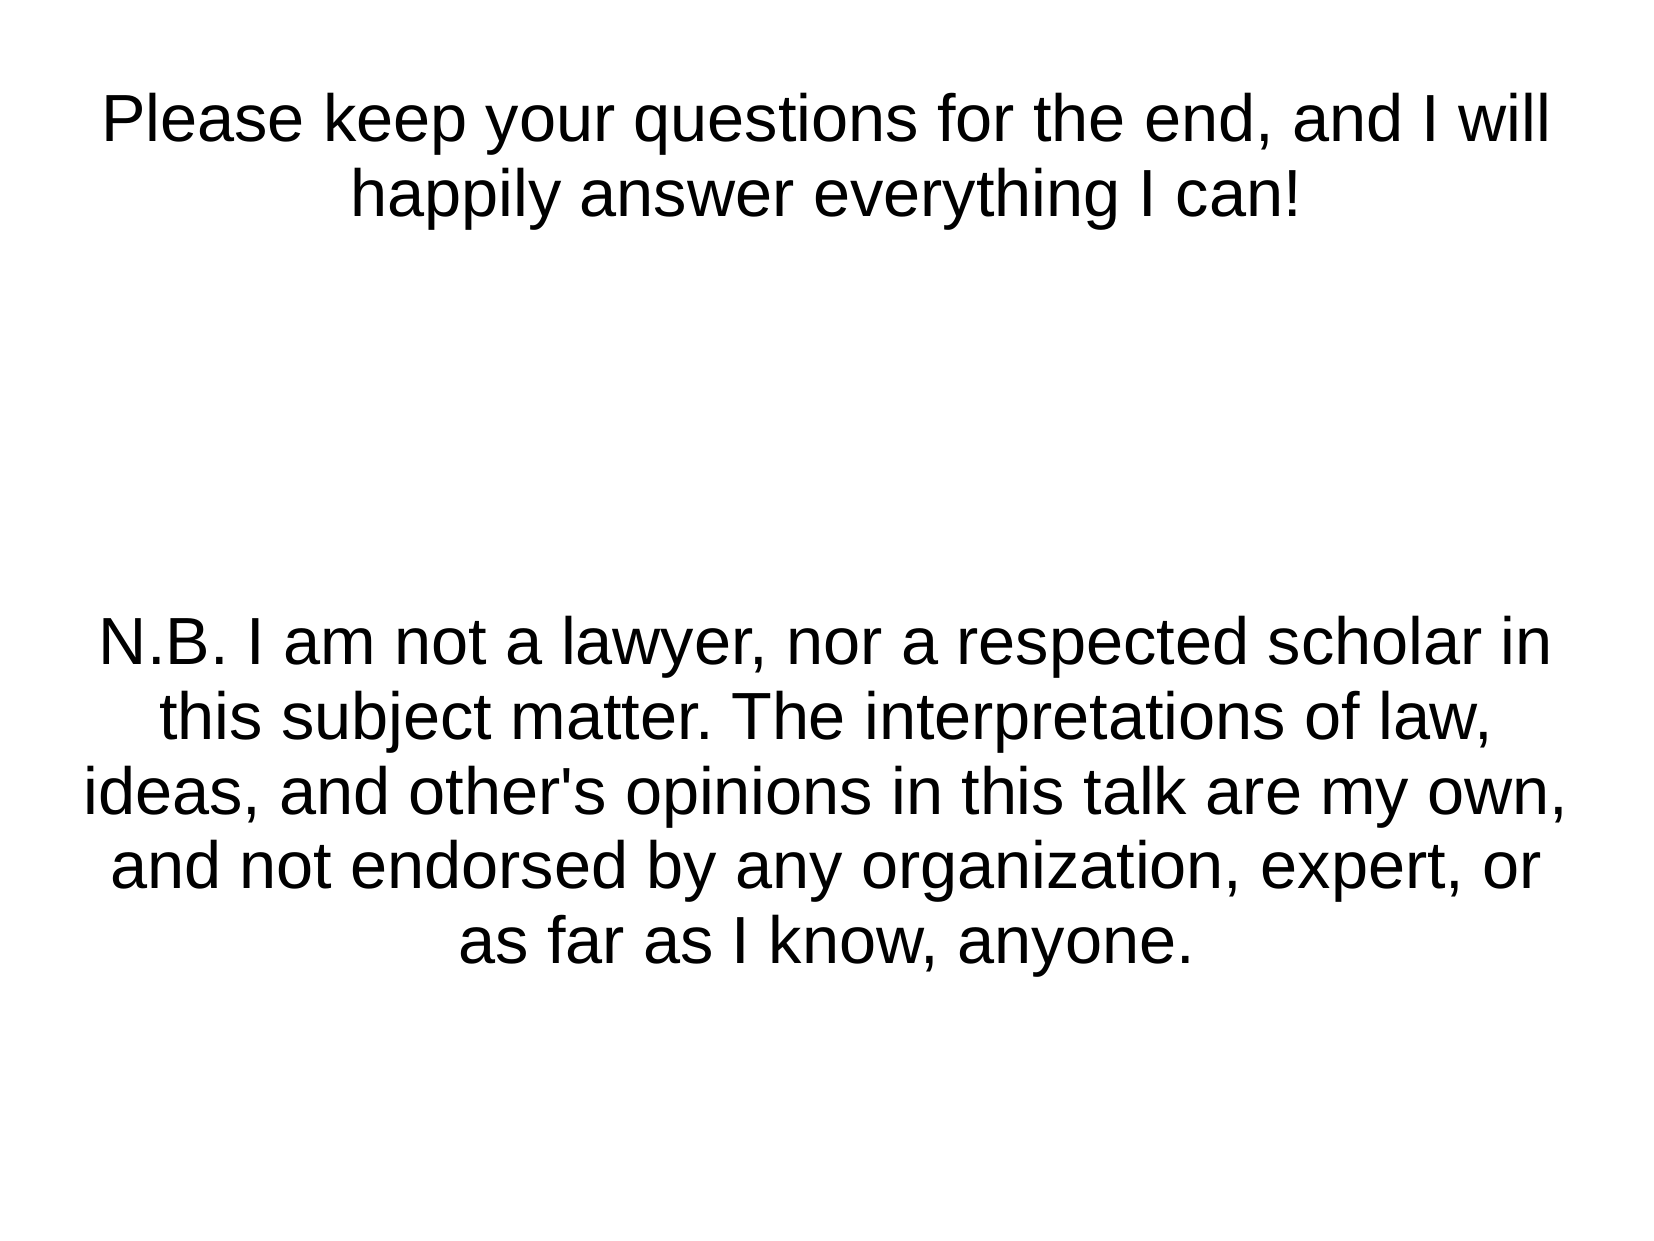

# Please keep your questions for the end, and I will happily answer everything I can!
N.B. I am not a lawyer, nor a respected scholar in this subject matter. The interpretations of law, ideas, and other's opinions in this talk are my own, and not endorsed by any organization, expert, or as far as I know, anyone.